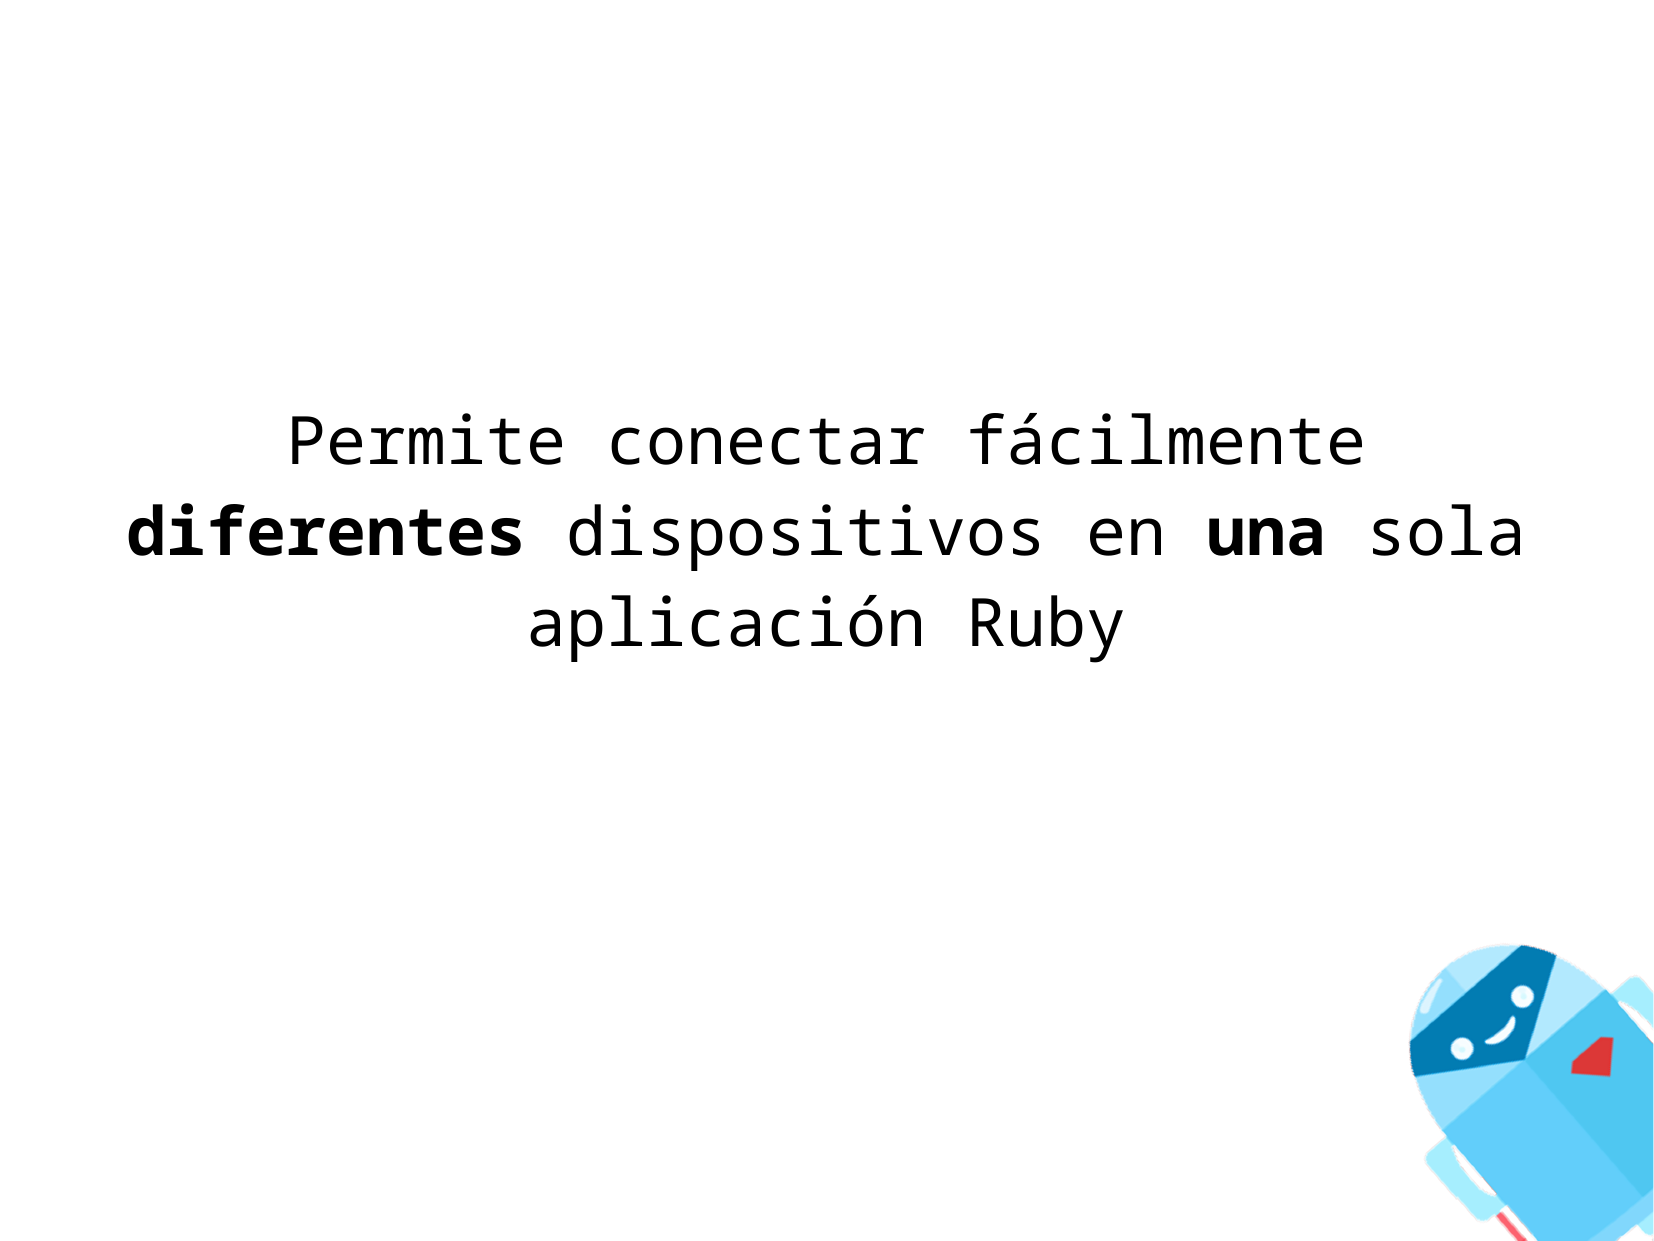

# Permite conectar fácilmente diferentes dispositivos en una sola aplicación Ruby